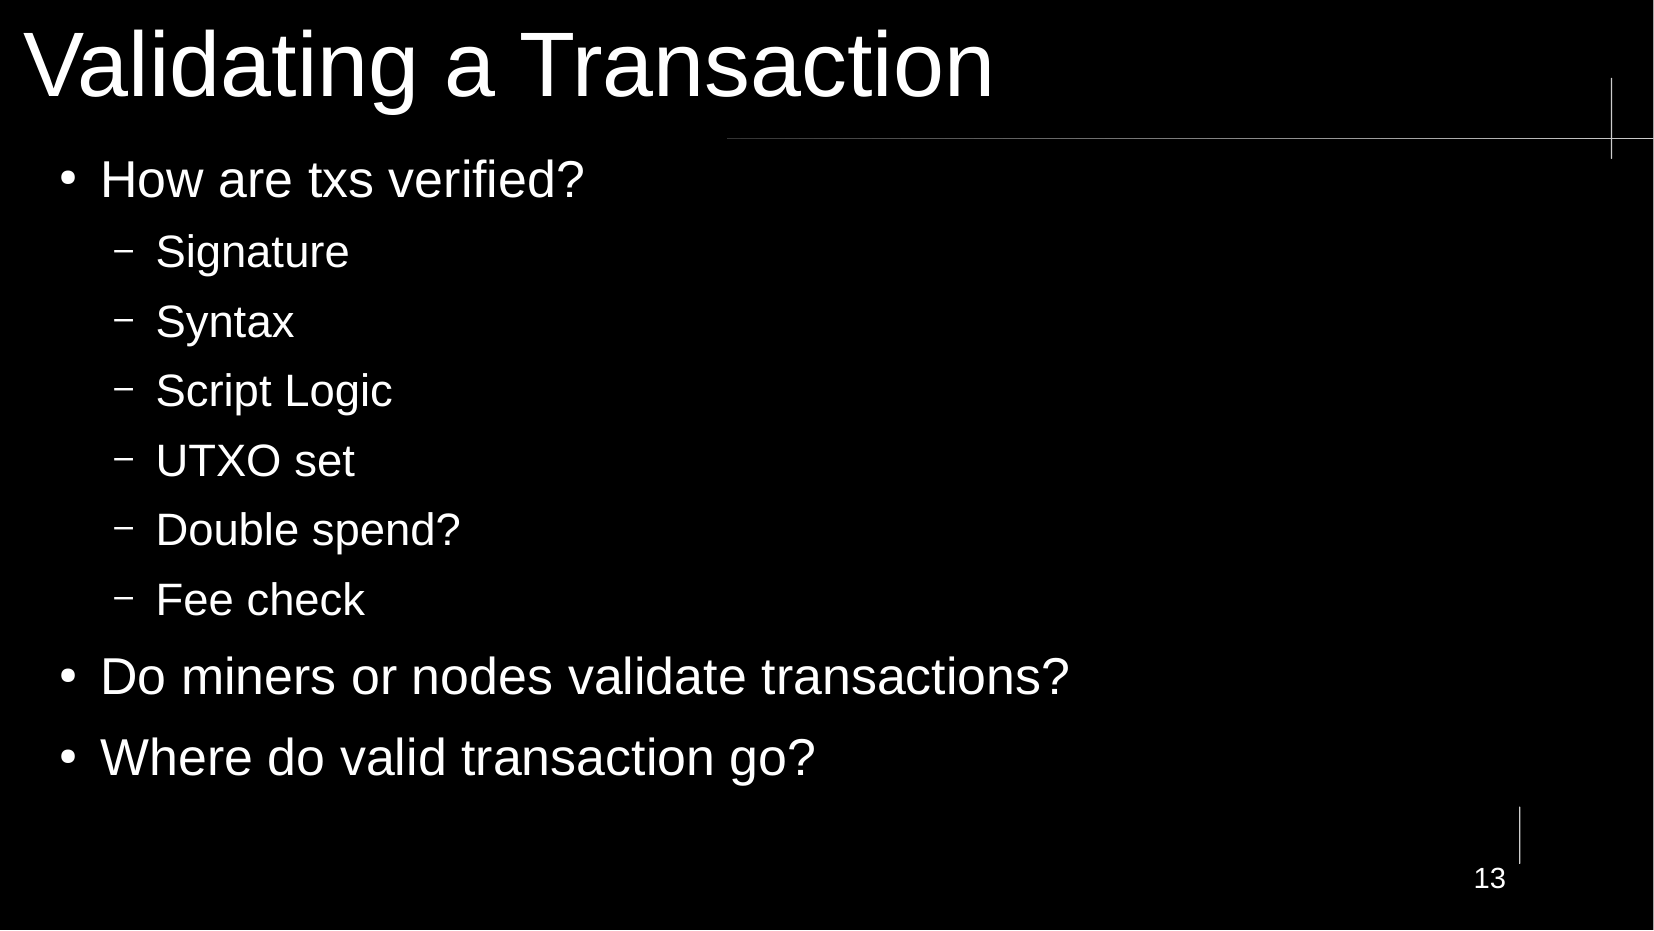

# Validating a Transaction
How are txs verified?
Signature
Syntax
Script Logic
UTXO set
Double spend?
Fee check
Do miners or nodes validate transactions?
Where do valid transaction go?
13